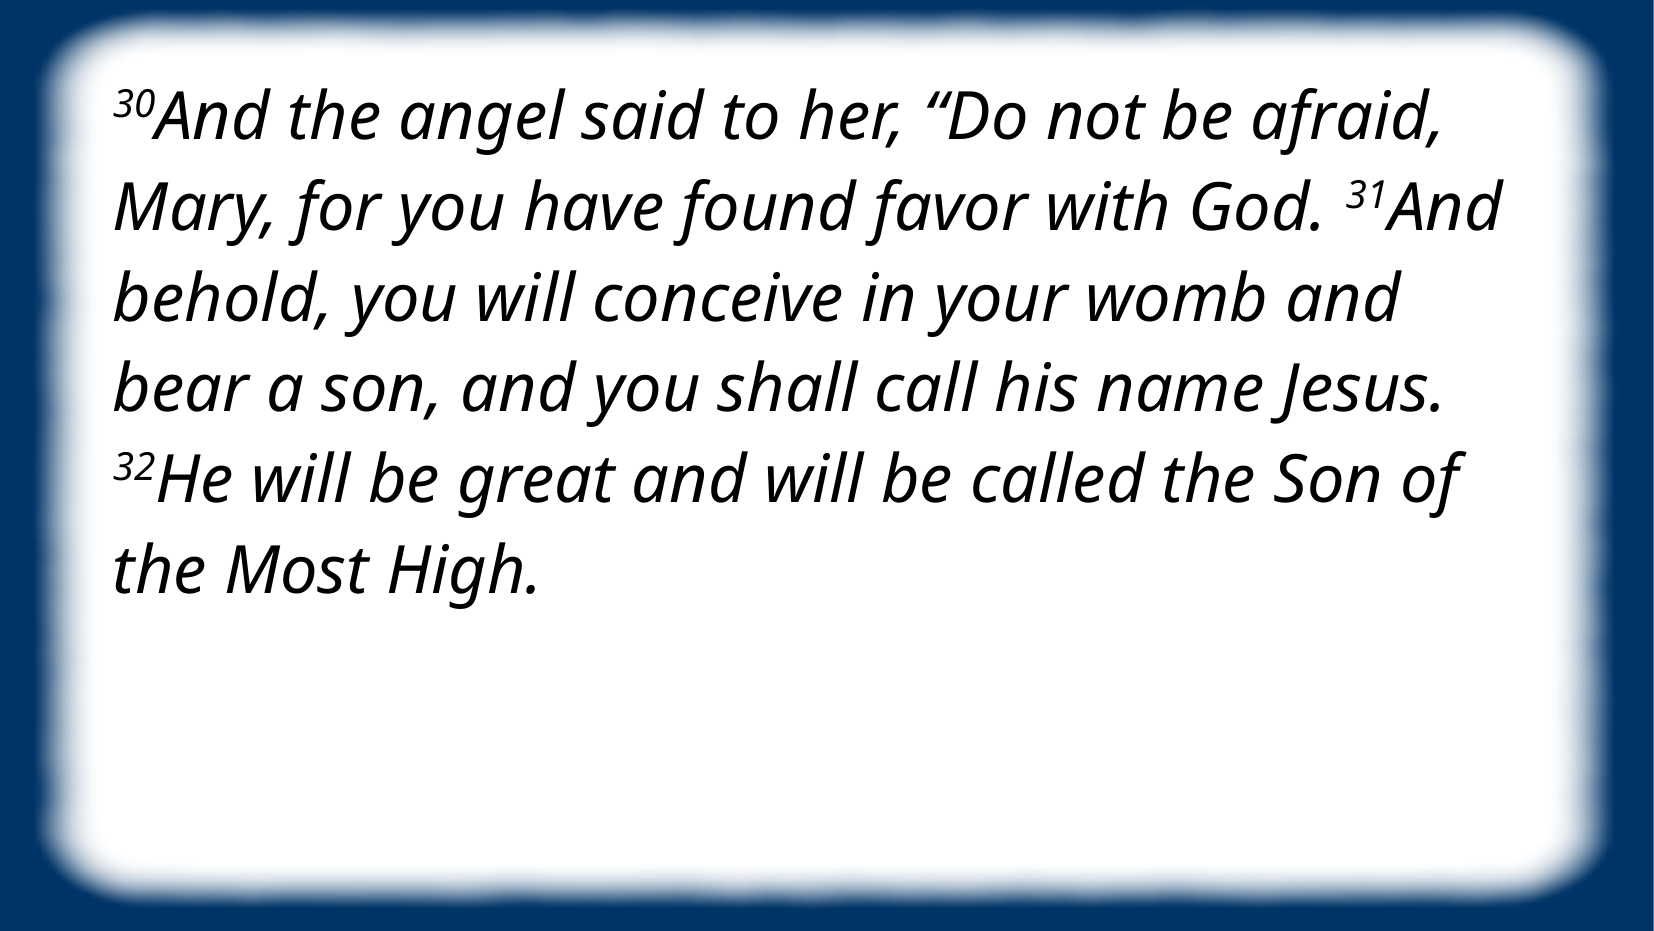

30And the angel said to her, “Do not be afraid, Mary, for you have found favor with God. 31And behold, you will conceive in your womb and bear a son, and you shall call his name Jesus. 32He will be great and will be called the Son of the Most High.